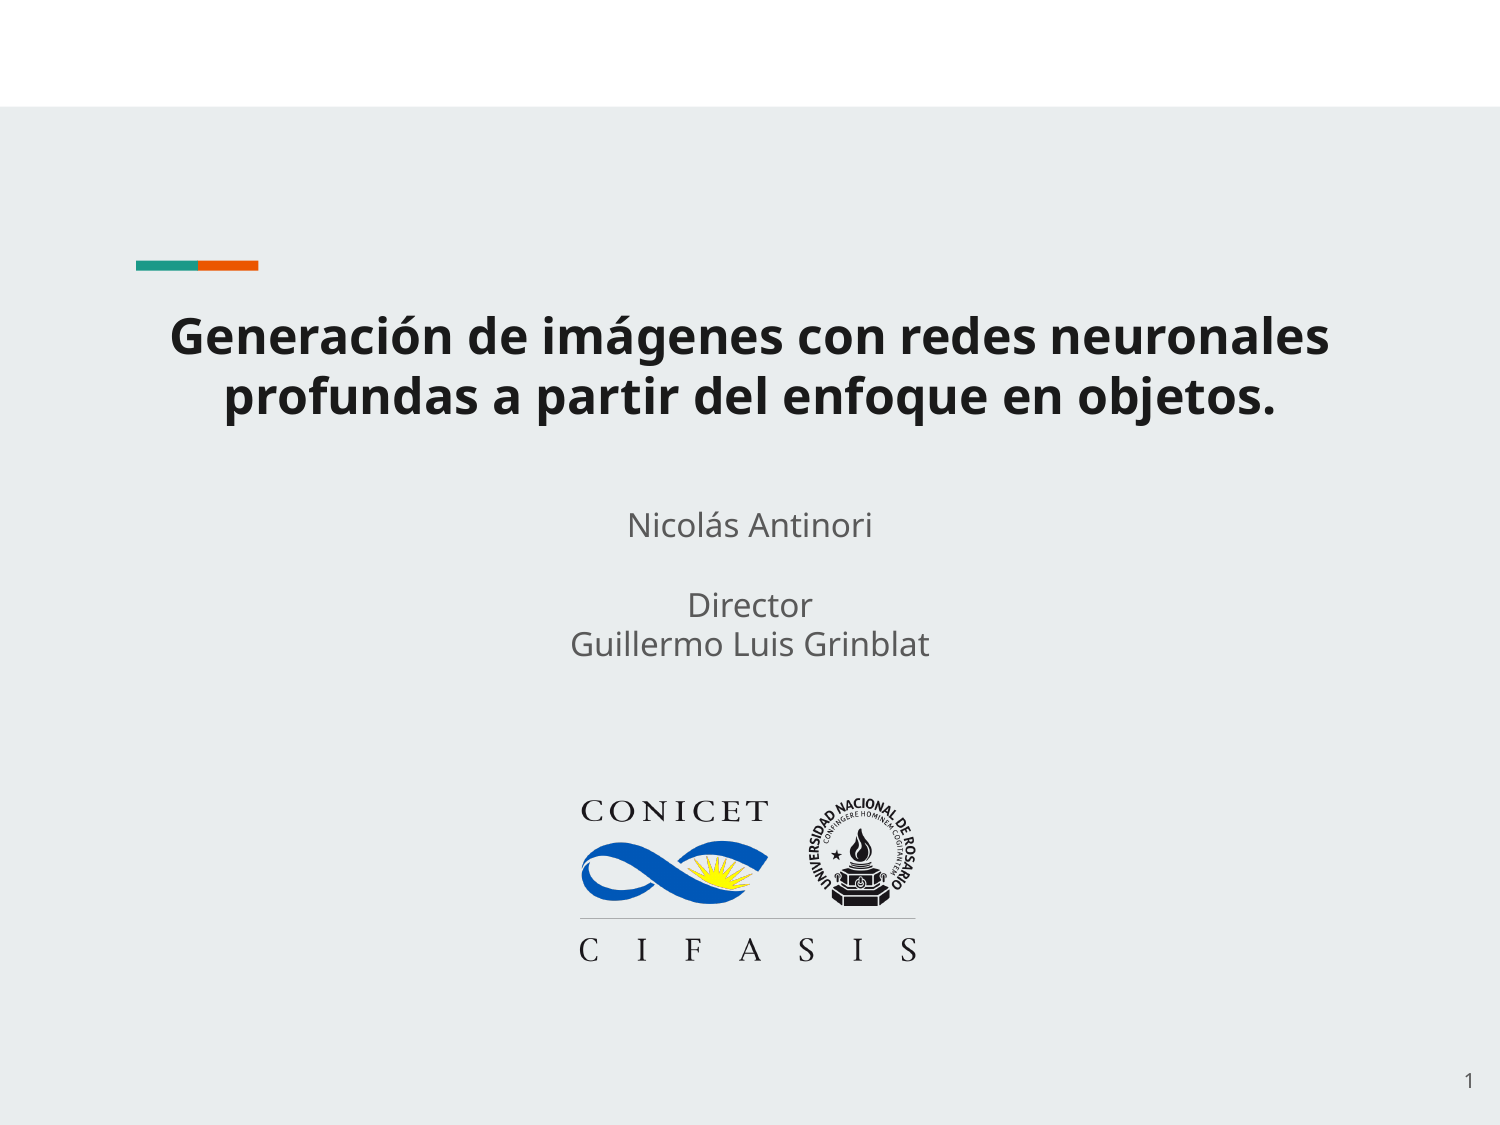

# Generación de imágenes con redes neuronales profundas a partir del enfoque en objetos.
Nicolás Antinori
Director
Guillermo Luis Grinblat